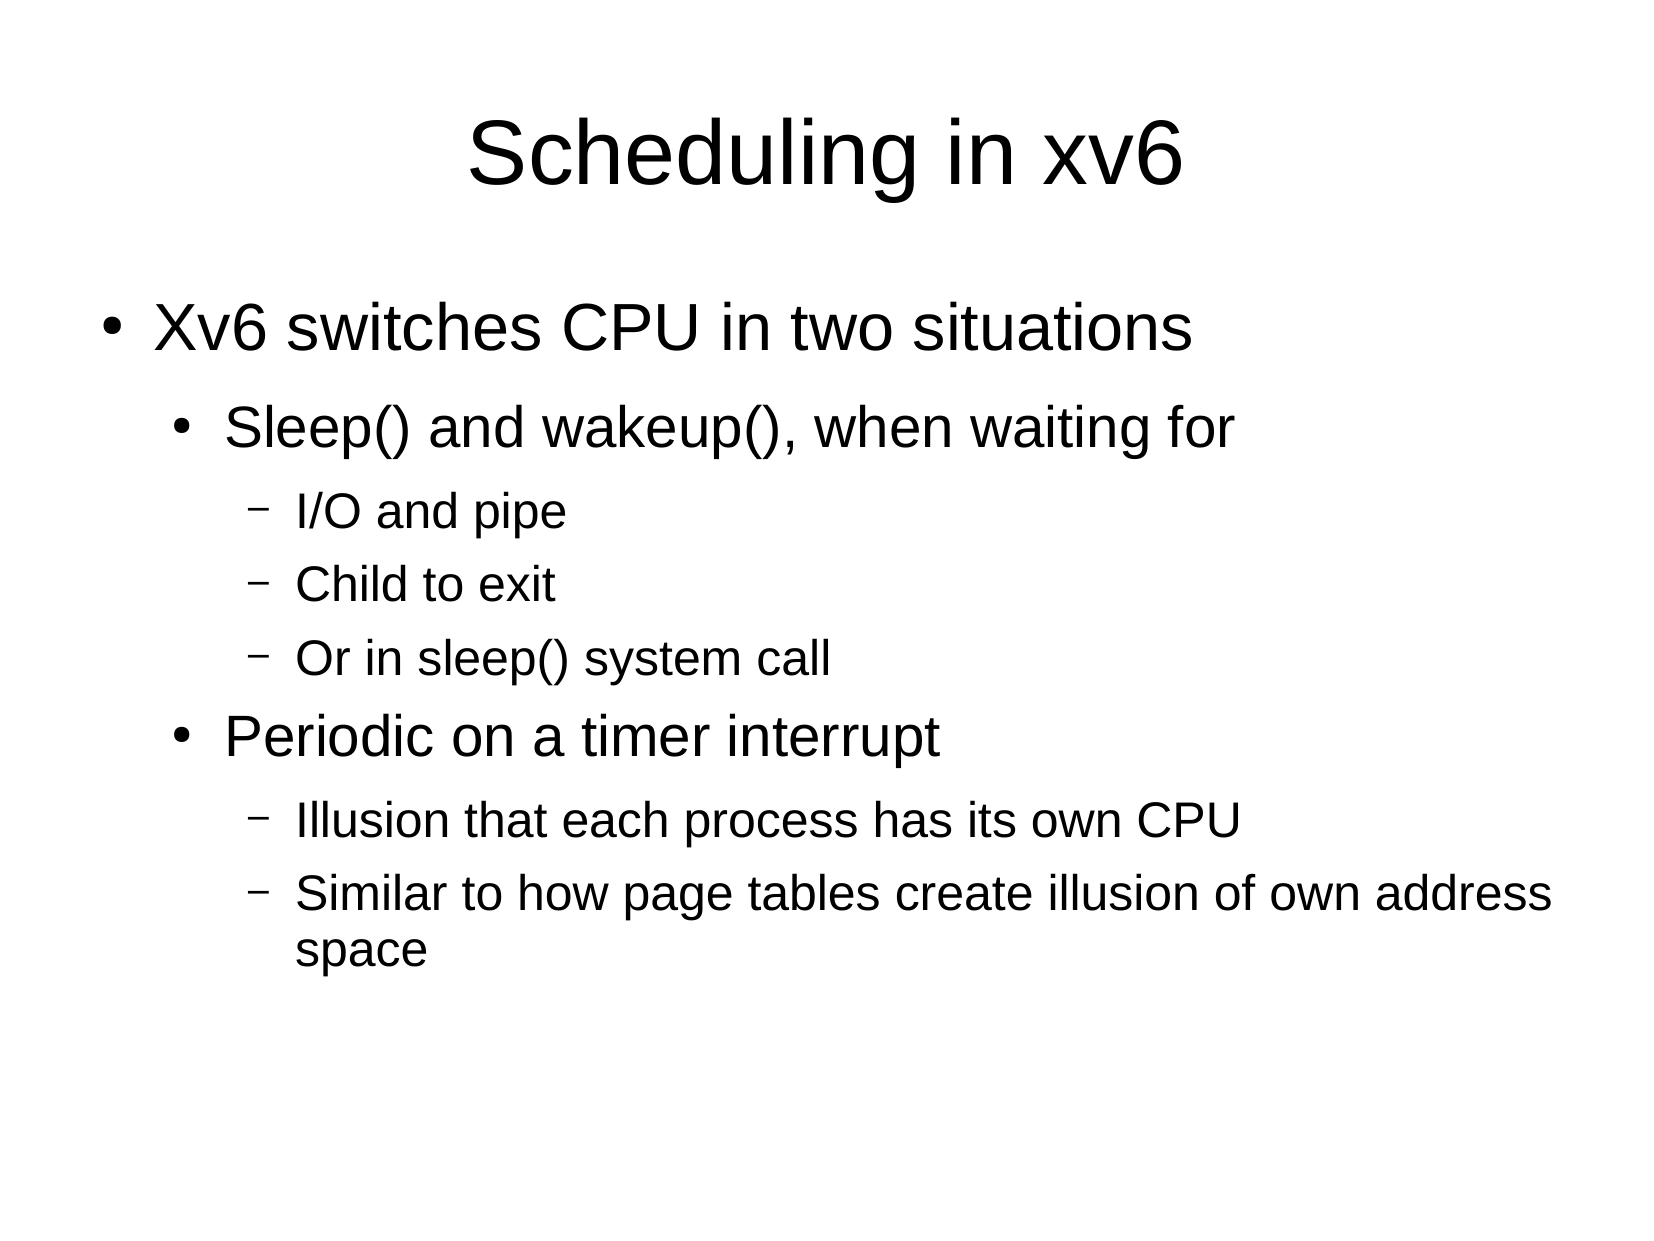

# Scheduling in xv6
Xv6 switches CPU in two situations
Sleep() and wakeup(), when waiting for
I/O and pipe
Child to exit
Or in sleep() system call
Periodic on a timer interrupt
Illusion that each process has its own CPU
Similar to how page tables create illusion of own address space